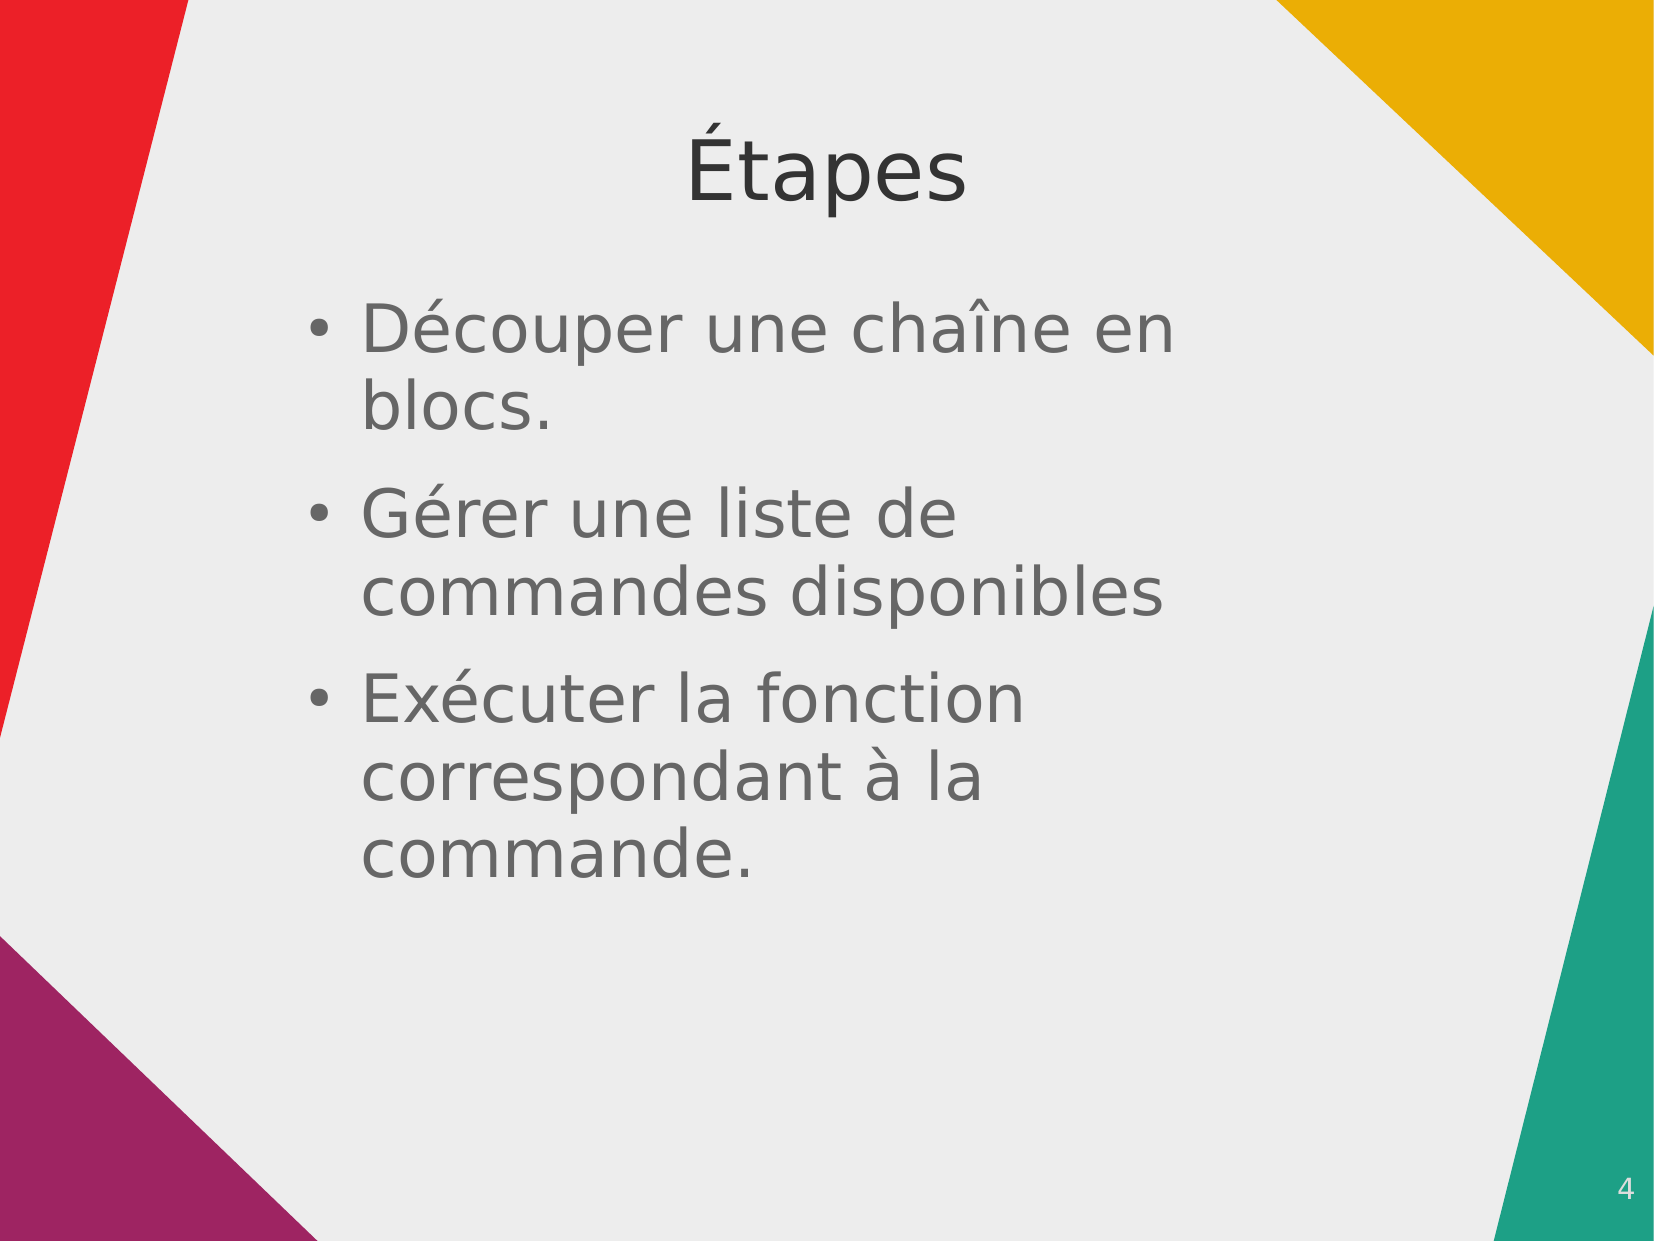

Étapes
# Découper une chaîne en blocs.
Gérer une liste de commandes disponibles
Exécuter la fonction correspondant à la commande.
4